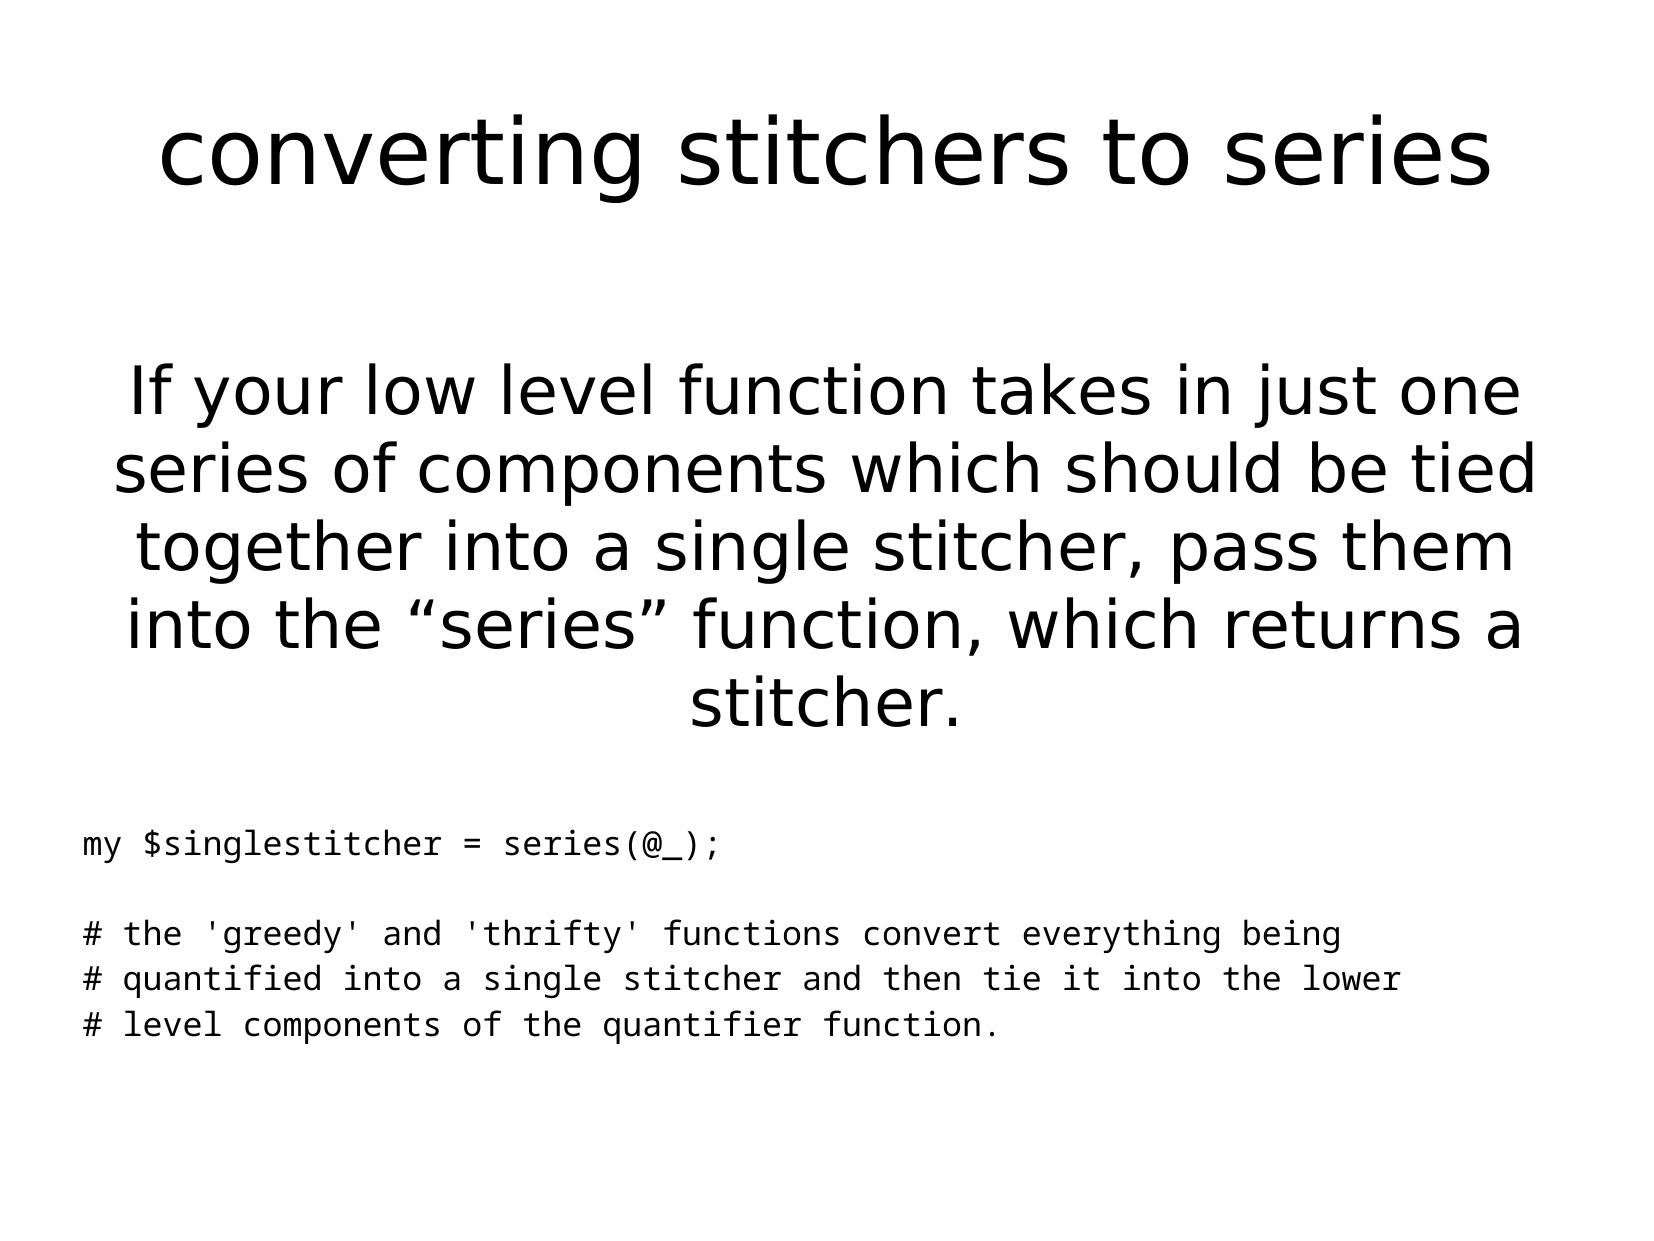

# converting stitchers to series
If your low level function takes in just one series of components which should be tied together into a single stitcher, pass them into the “series” function, which returns a stitcher.
my $singlestitcher = series(@_);
# the 'greedy' and 'thrifty' functions convert everything being
# quantified into a single stitcher and then tie it into the lower
# level components of the quantifier function.